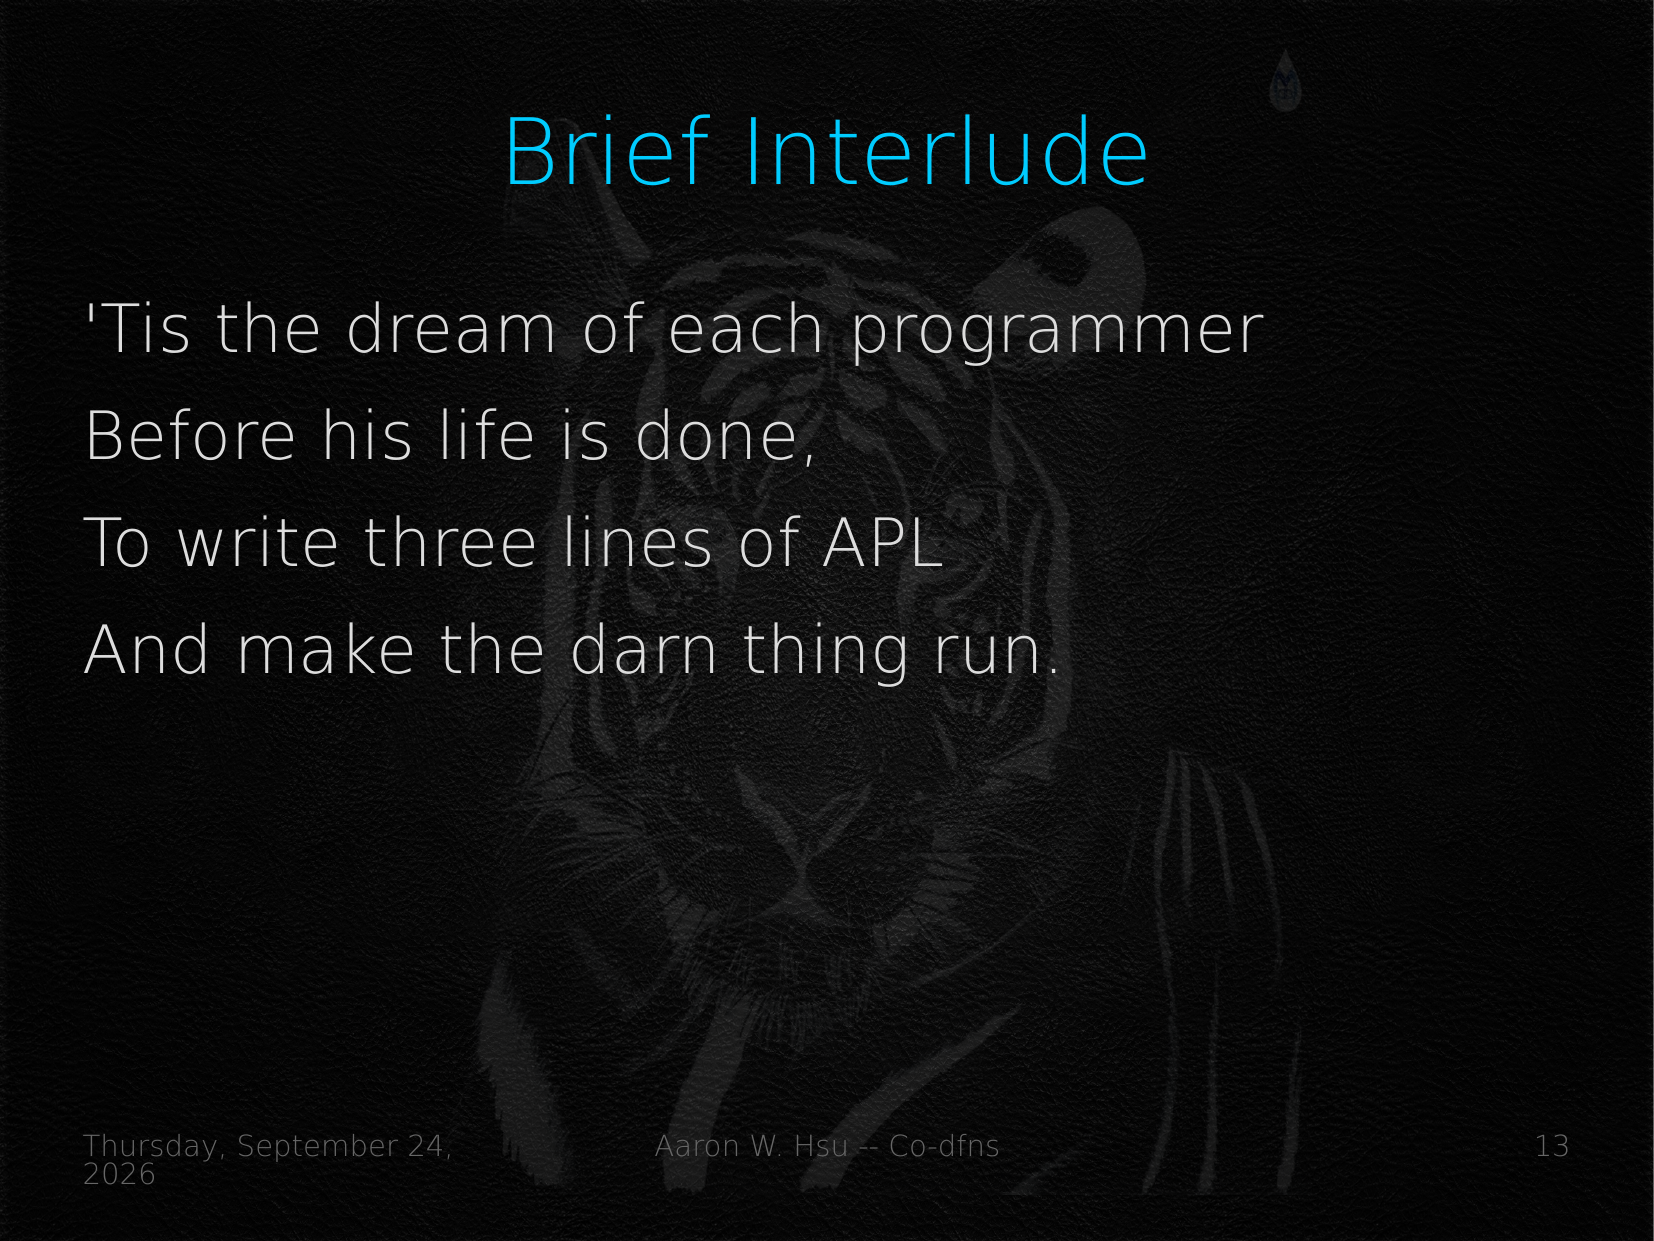

# Brief Interlude
'Tis the dream of each programmer
Before his life is done,
To write three lines of APL
And make the darn thing run.
Aaron W. Hsu -- Co-dfns
13